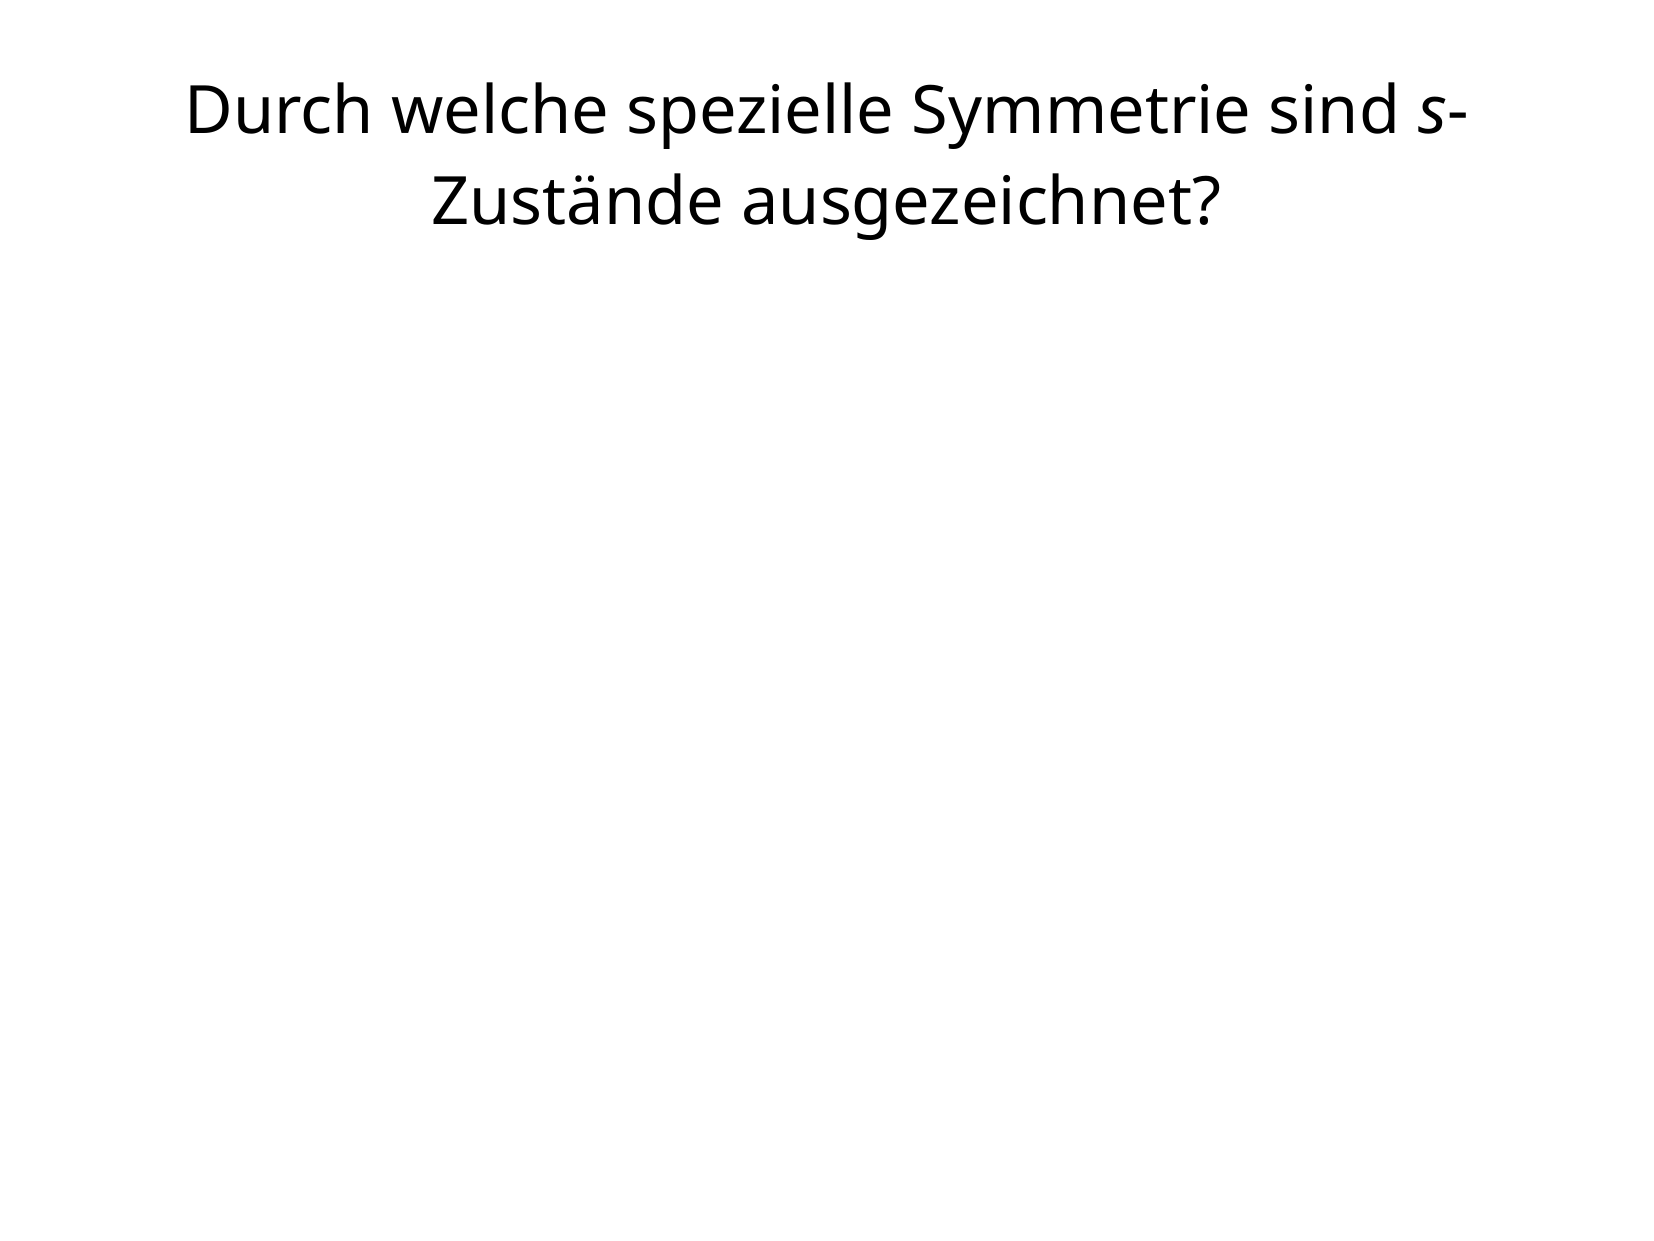

# Durch welche spezielle Symmetrie sind s-Zustände ausgezeichnet?